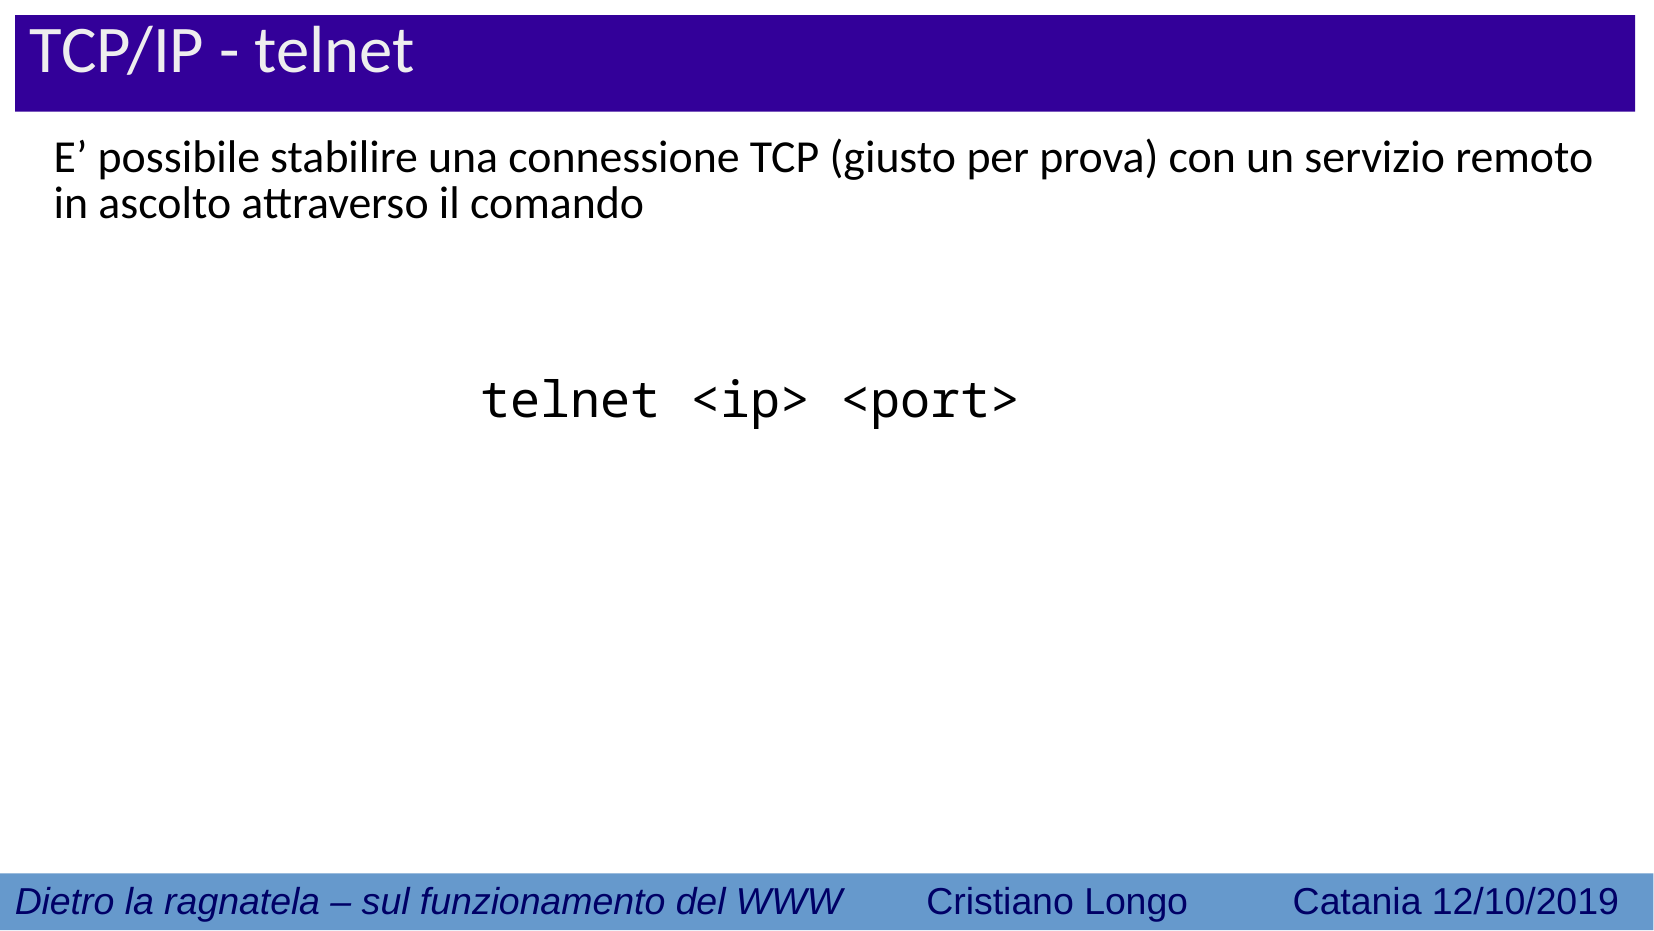

TCP/IP - telnet
E’ possibile stabilire una connessione TCP (giusto per prova) con un servizio remoto in ascolto attraverso il comando
telnet <ip> <port>
Dietro la ragnatela – sul funzionamento del WWW Cristiano Longo Catania 12/10/2019